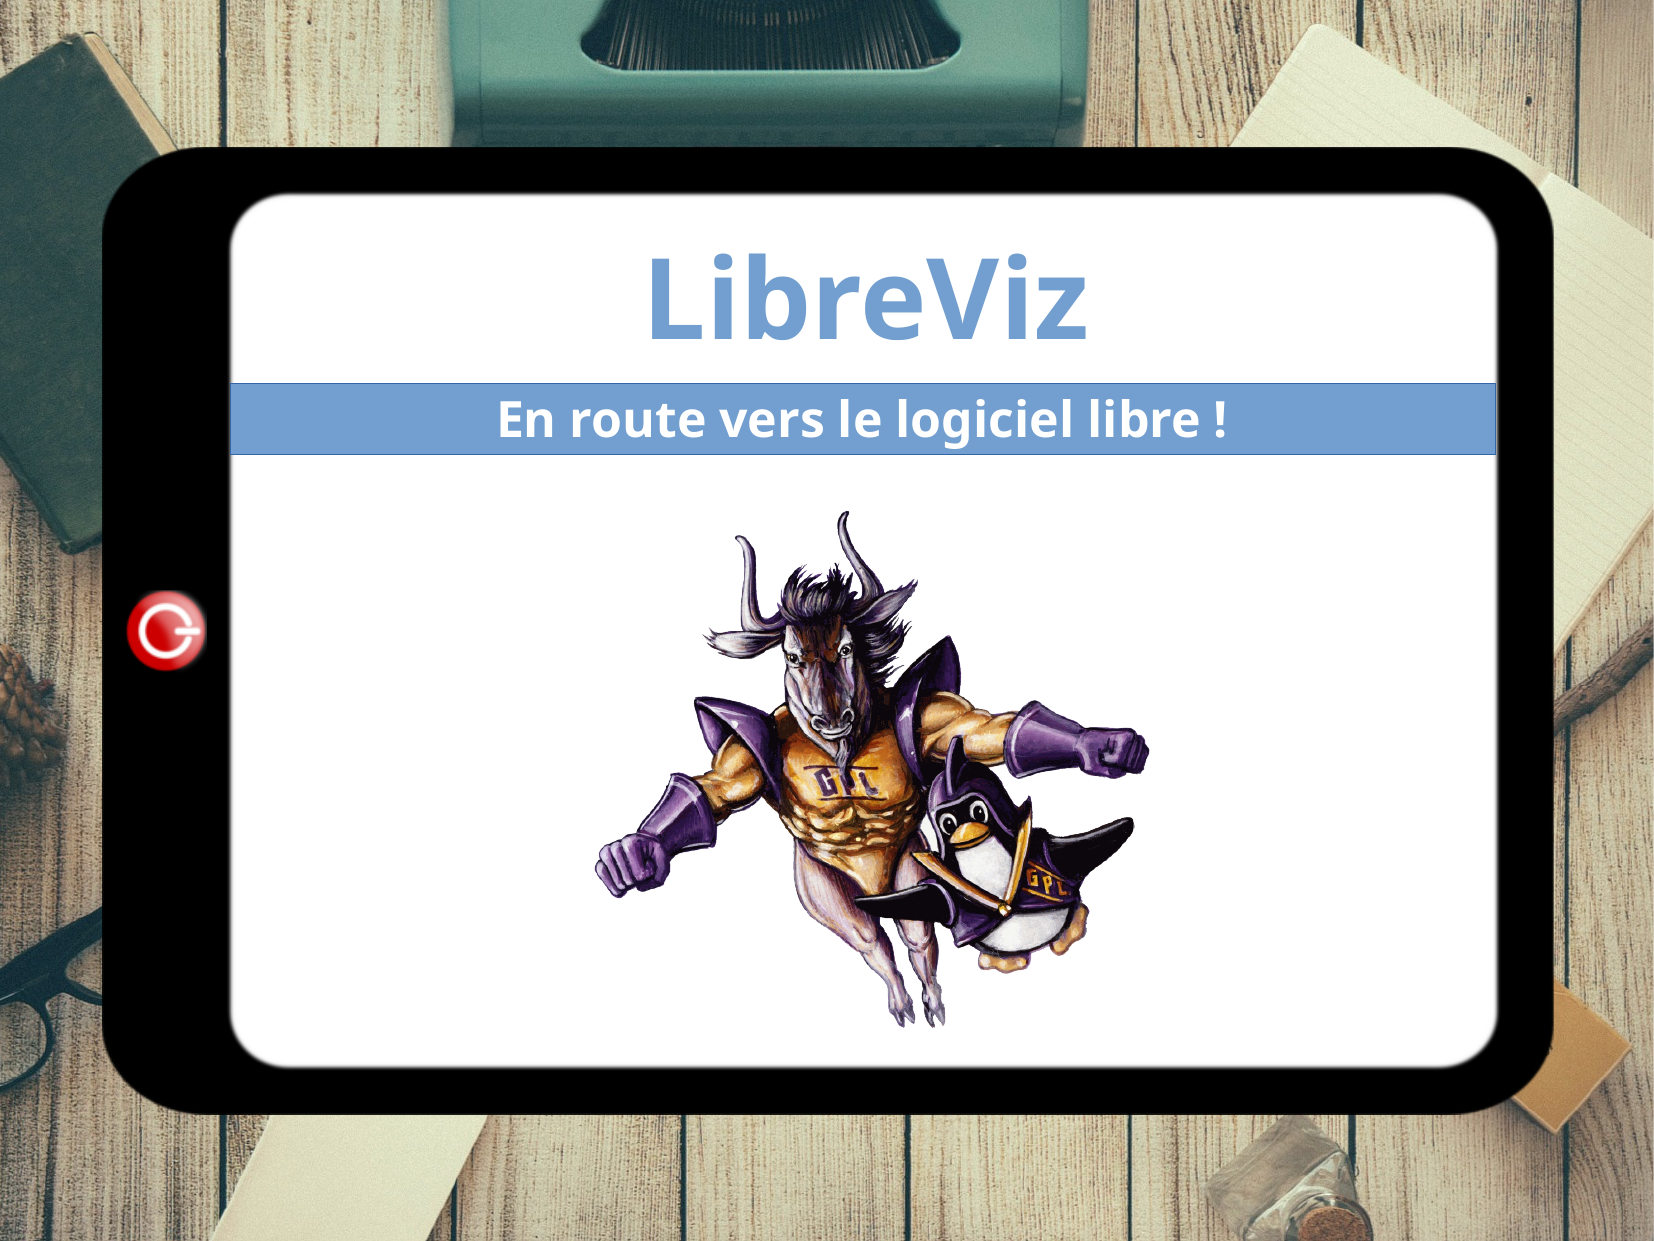

# LibreViz
En route vers le logiciel libre !